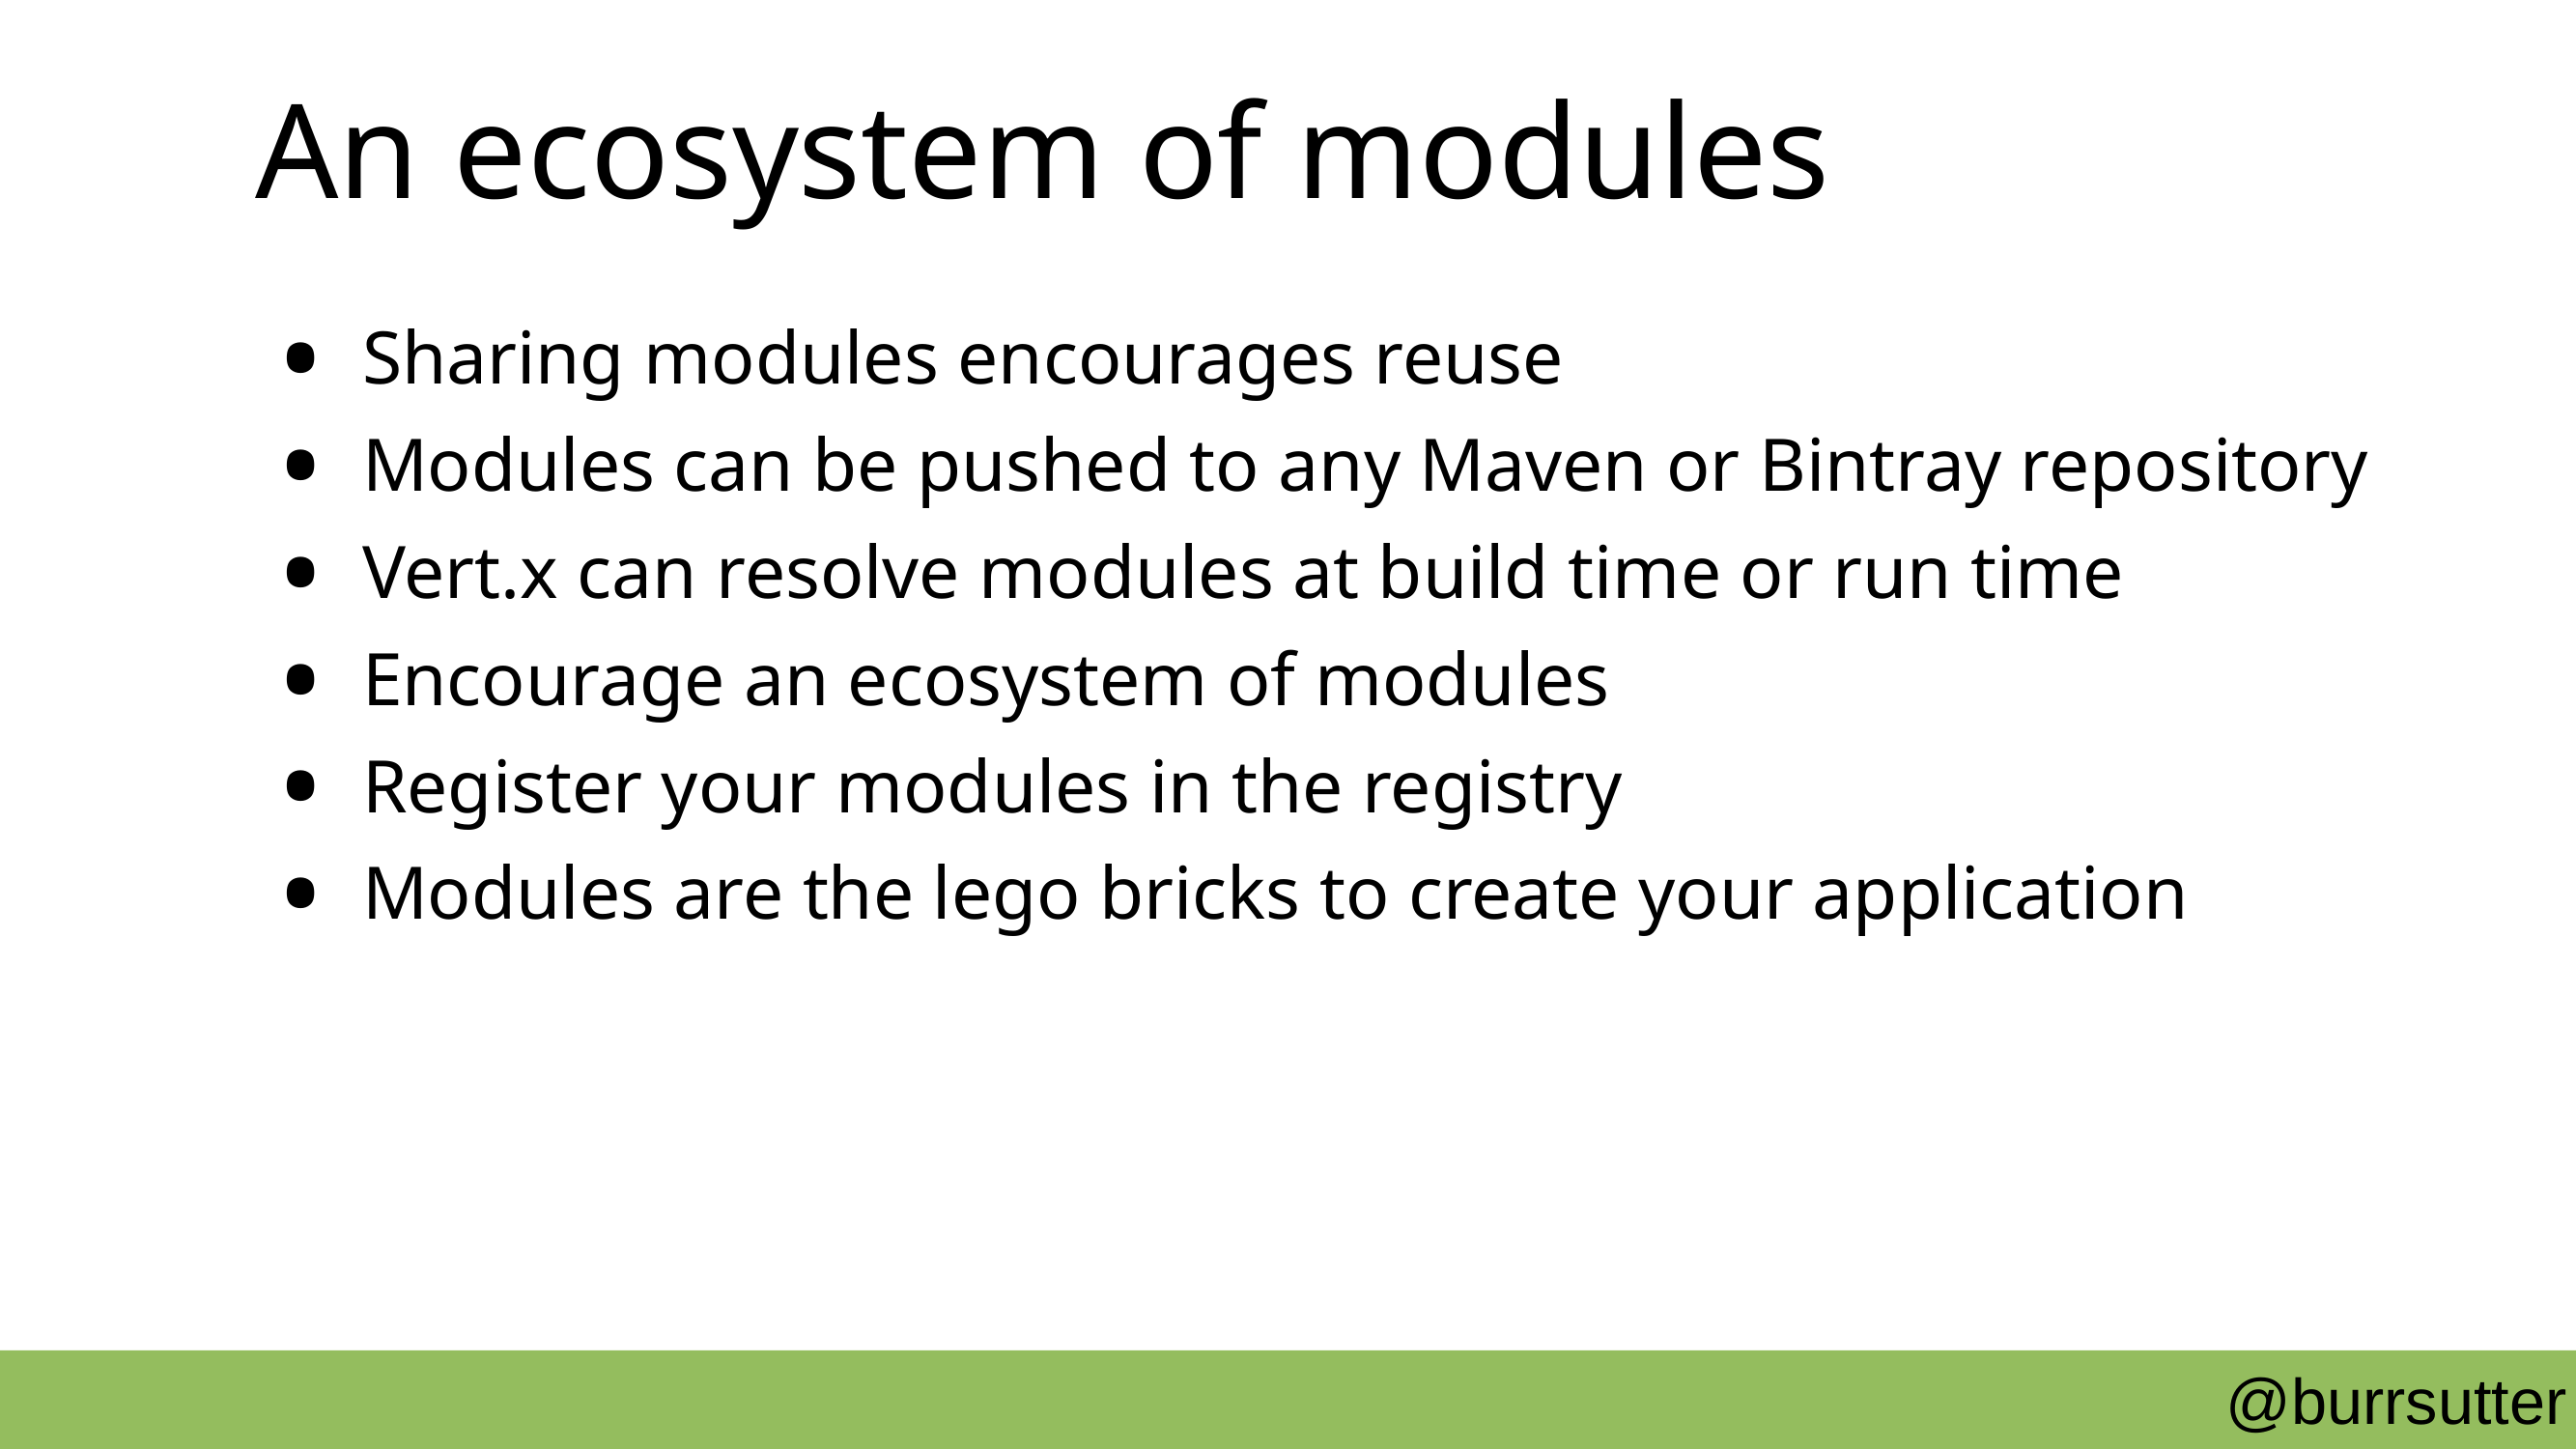

# An ecosystem of modules
Sharing modules encourages reuse
Modules can be pushed to any Maven or Bintray repository
Vert.x can resolve modules at build time or run time
Encourage an ecosystem of modules
Register your modules in the registry
Modules are the lego bricks to create your application